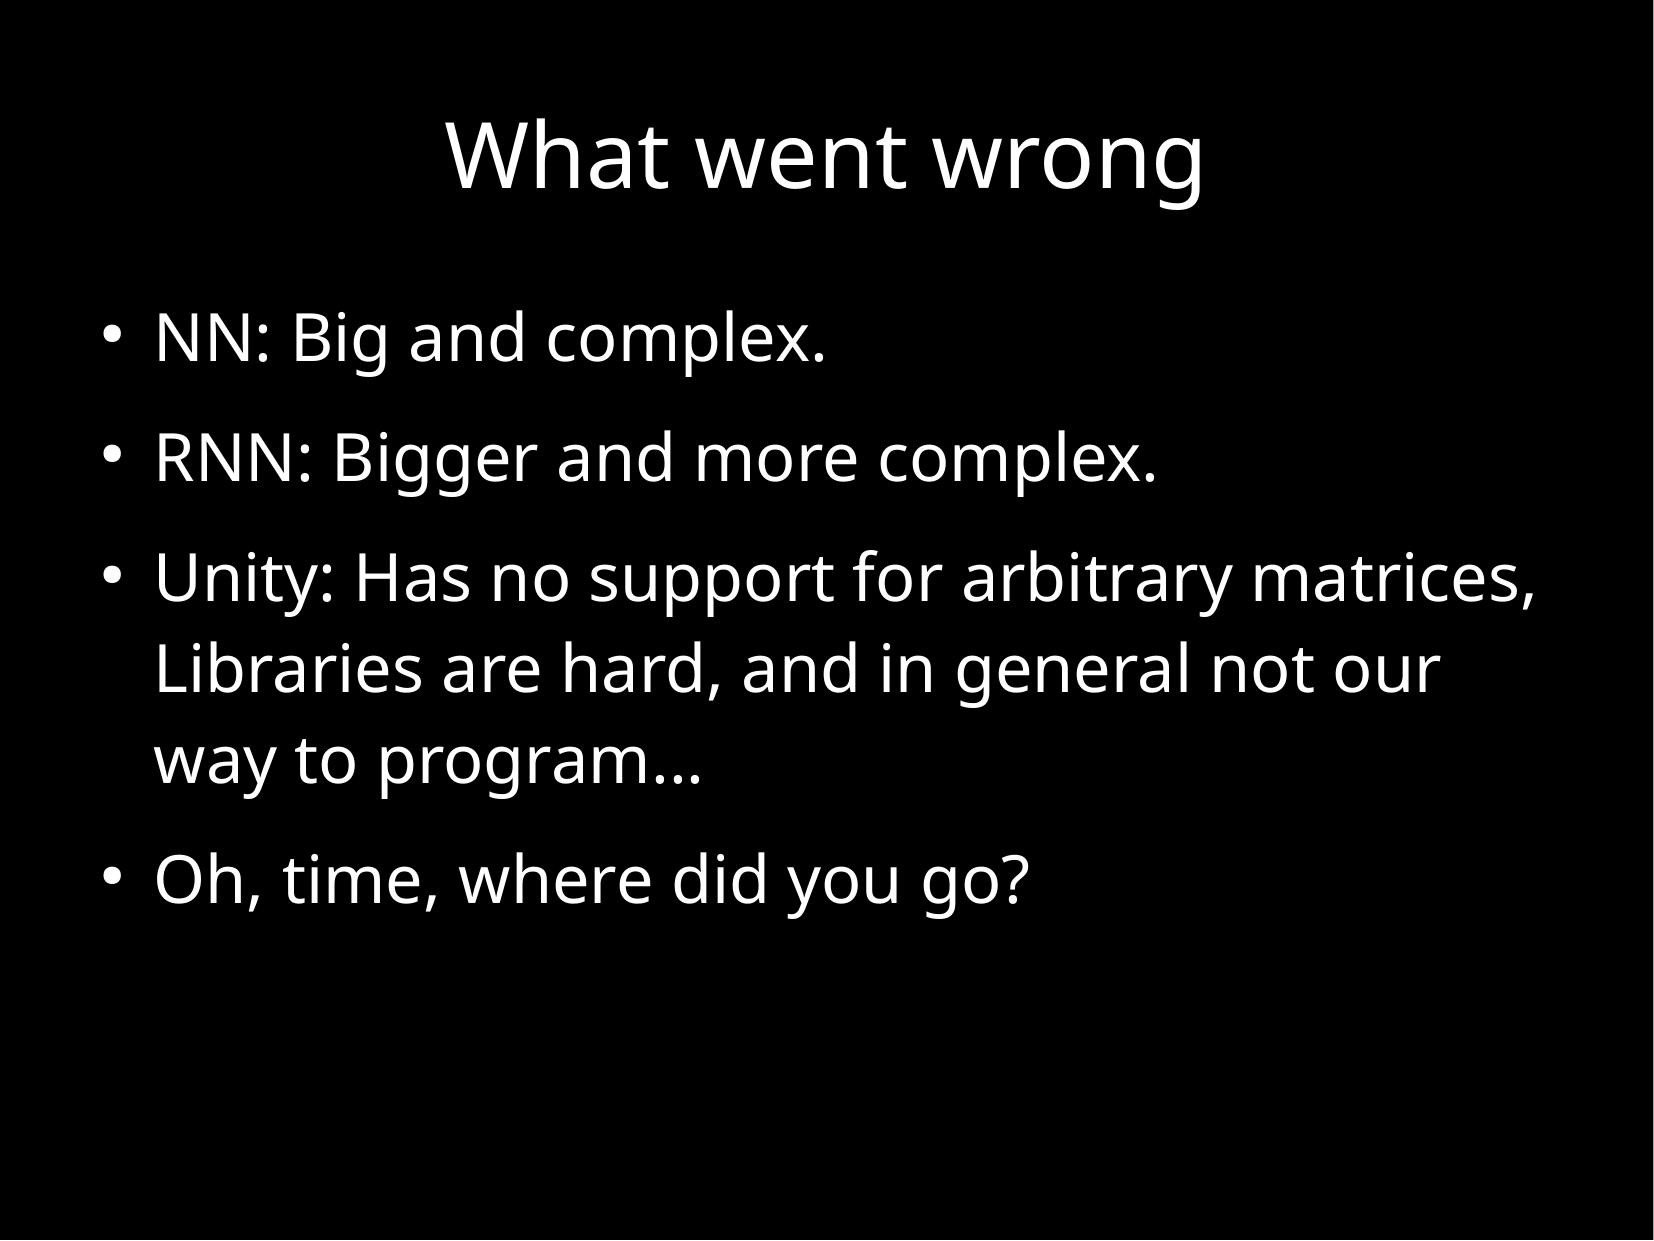

# What went wrong
NN: Big and complex.
RNN: Bigger and more complex.
Unity: Has no support for arbitrary matrices, Libraries are hard, and in general not our way to program...
Oh, time, where did you go?